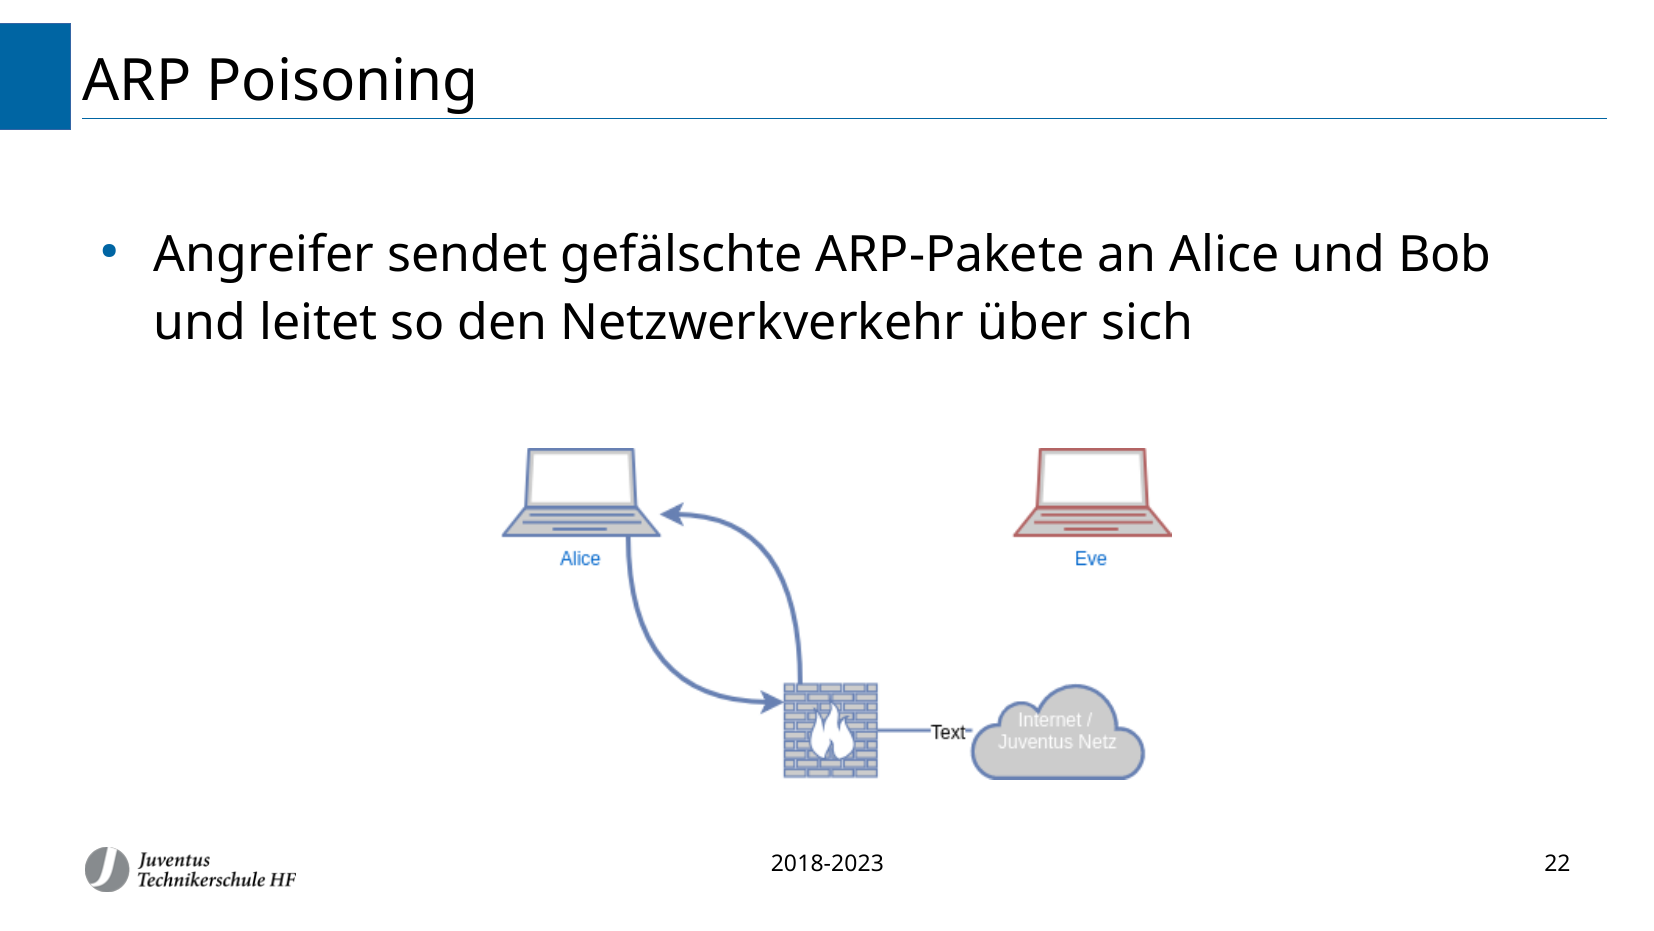

# ARP Poisoning
Angreifer sendet gefälschte ARP-Pakete an Alice und Bob und leitet so den Netzwerkverkehr über sich
2018-2023
22